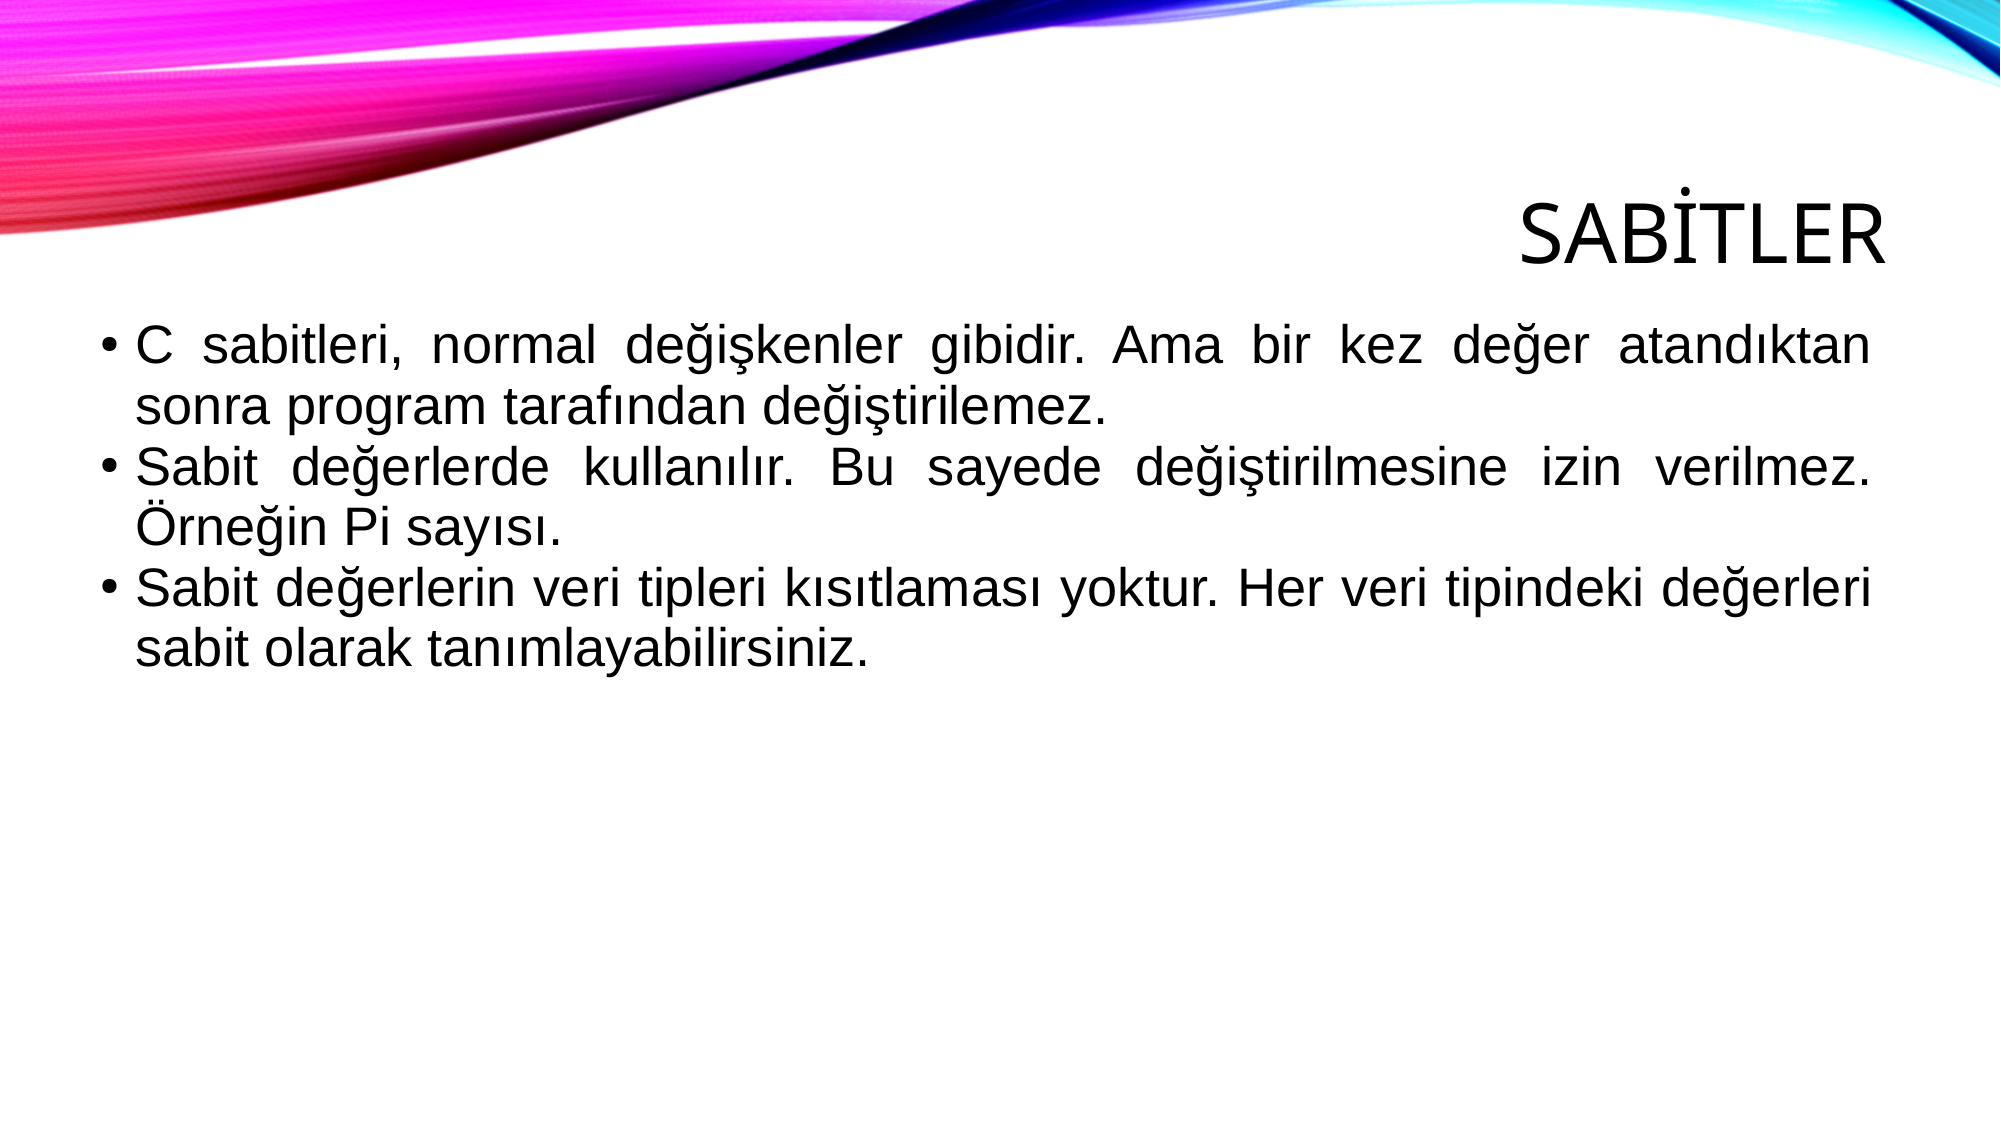

# SABİTLER
C sabitleri, normal değişkenler gibidir. Ama bir kez değer atandıktan sonra program tarafından değiştirilemez.
Sabit değerlerde kullanılır. Bu sayede değiştirilmesine izin verilmez. Örneğin Pi sayısı.
Sabit değerlerin veri tipleri kısıtlaması yoktur. Her veri tipindeki değerleri sabit olarak tanımlayabilirsiniz.